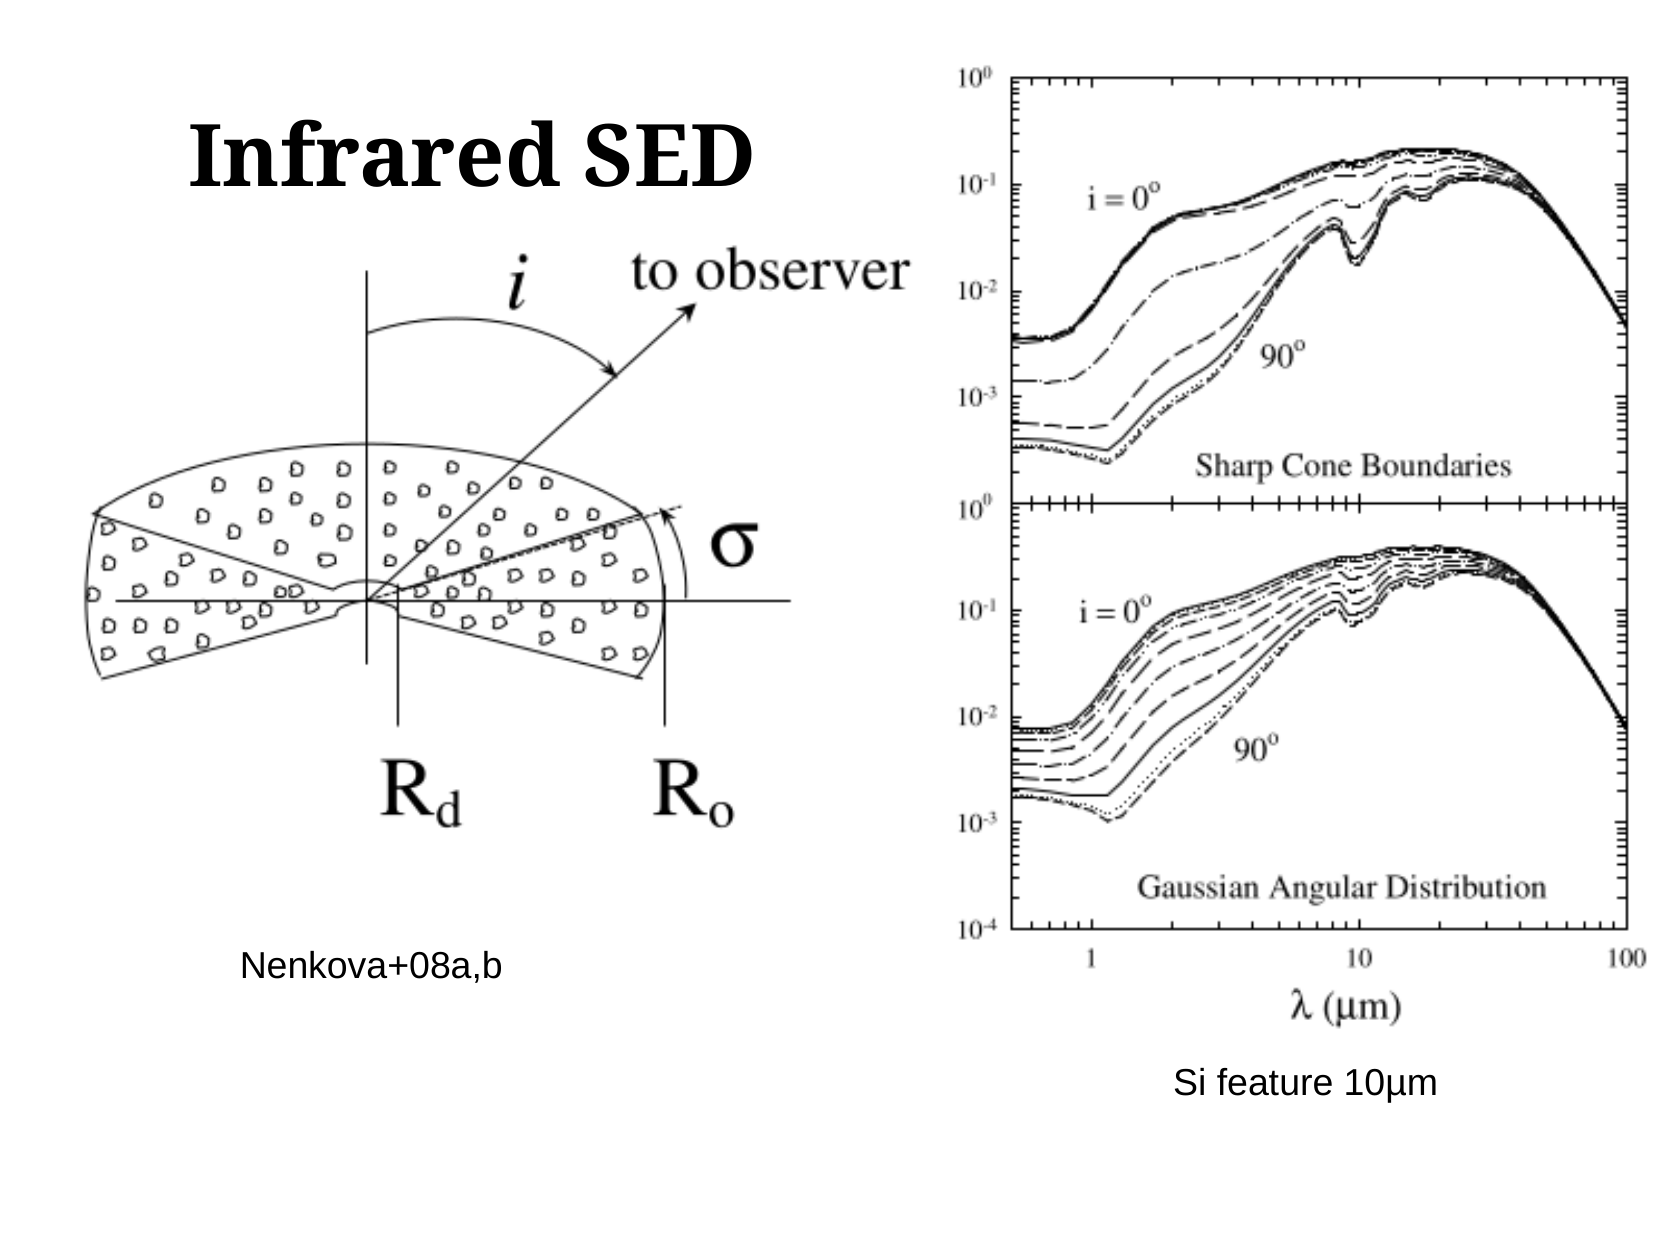

# Infrared SED
Nenkova+08a,b
Si feature 10µm